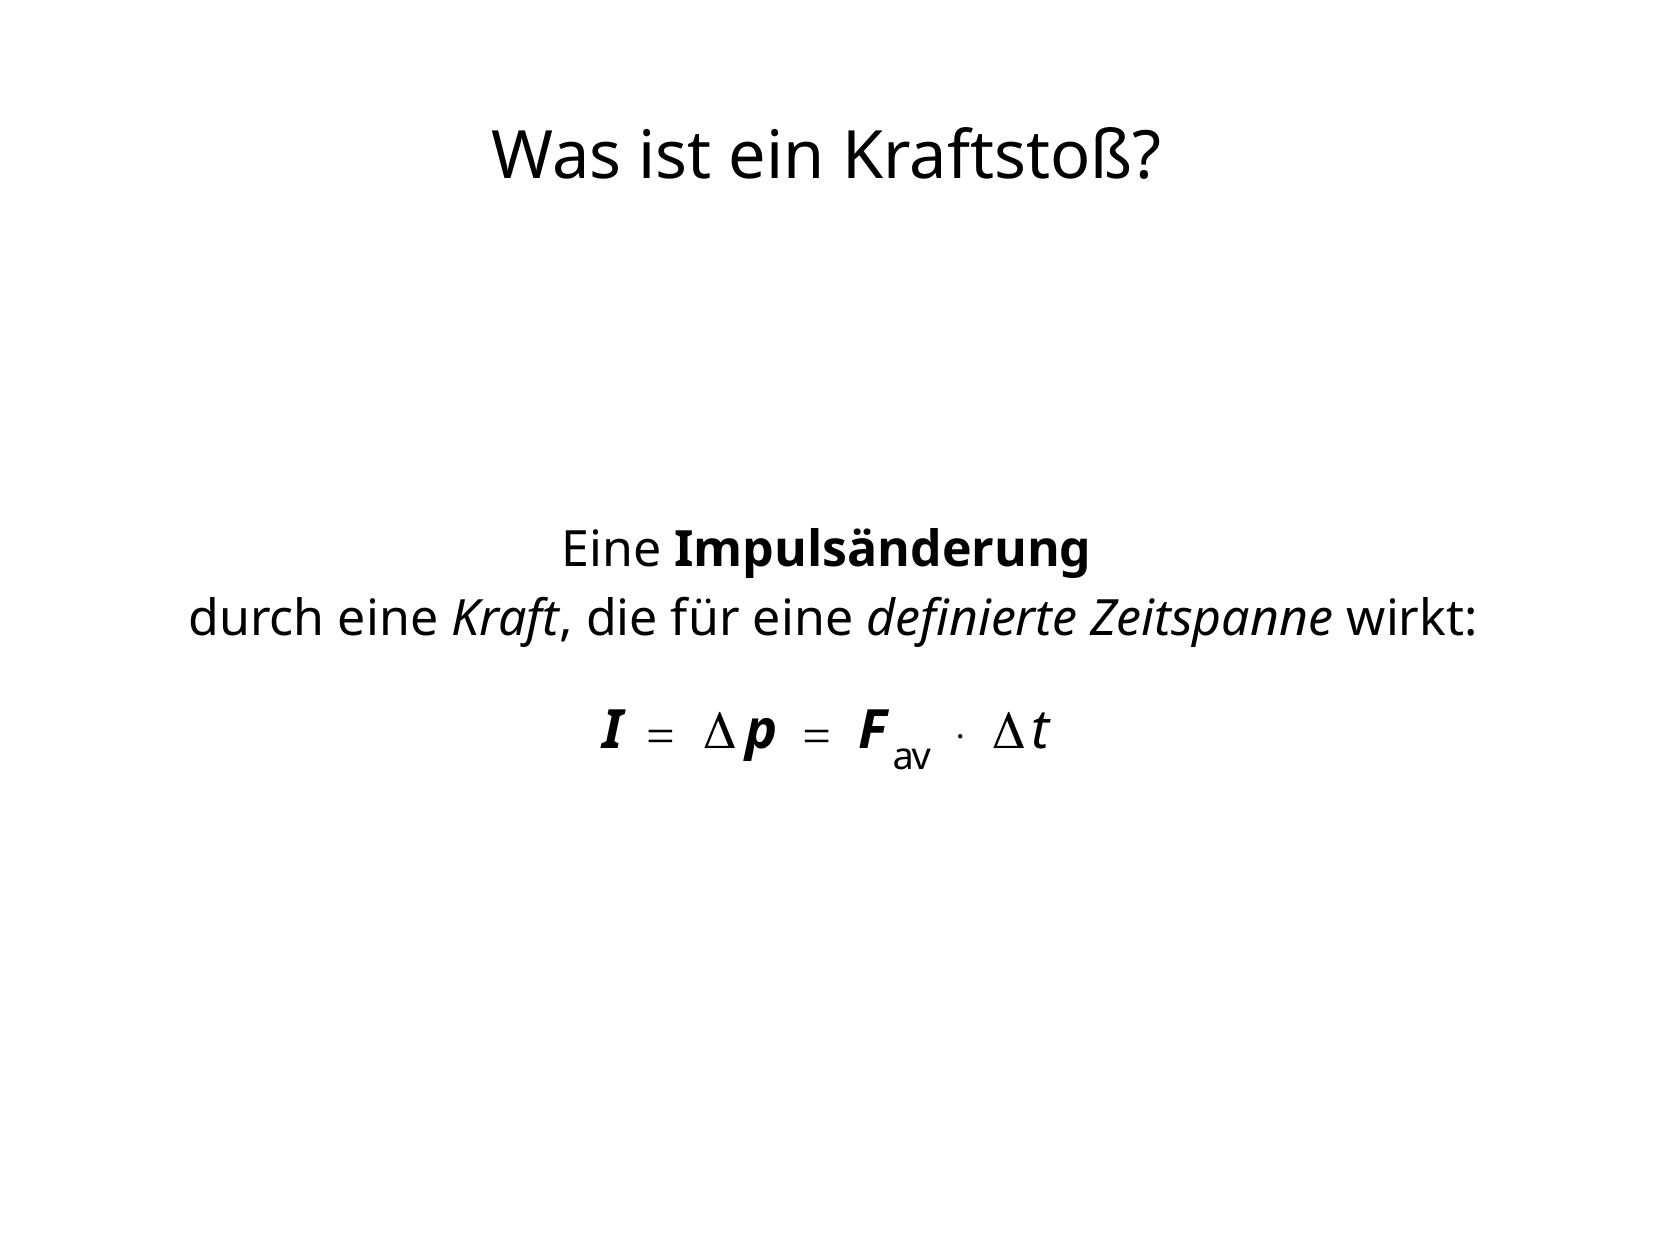

# Was ist ein Kraftstoß?
Eine Impulsänderung
 durch eine Kraft, die für eine definierte Zeitspanne wirkt: